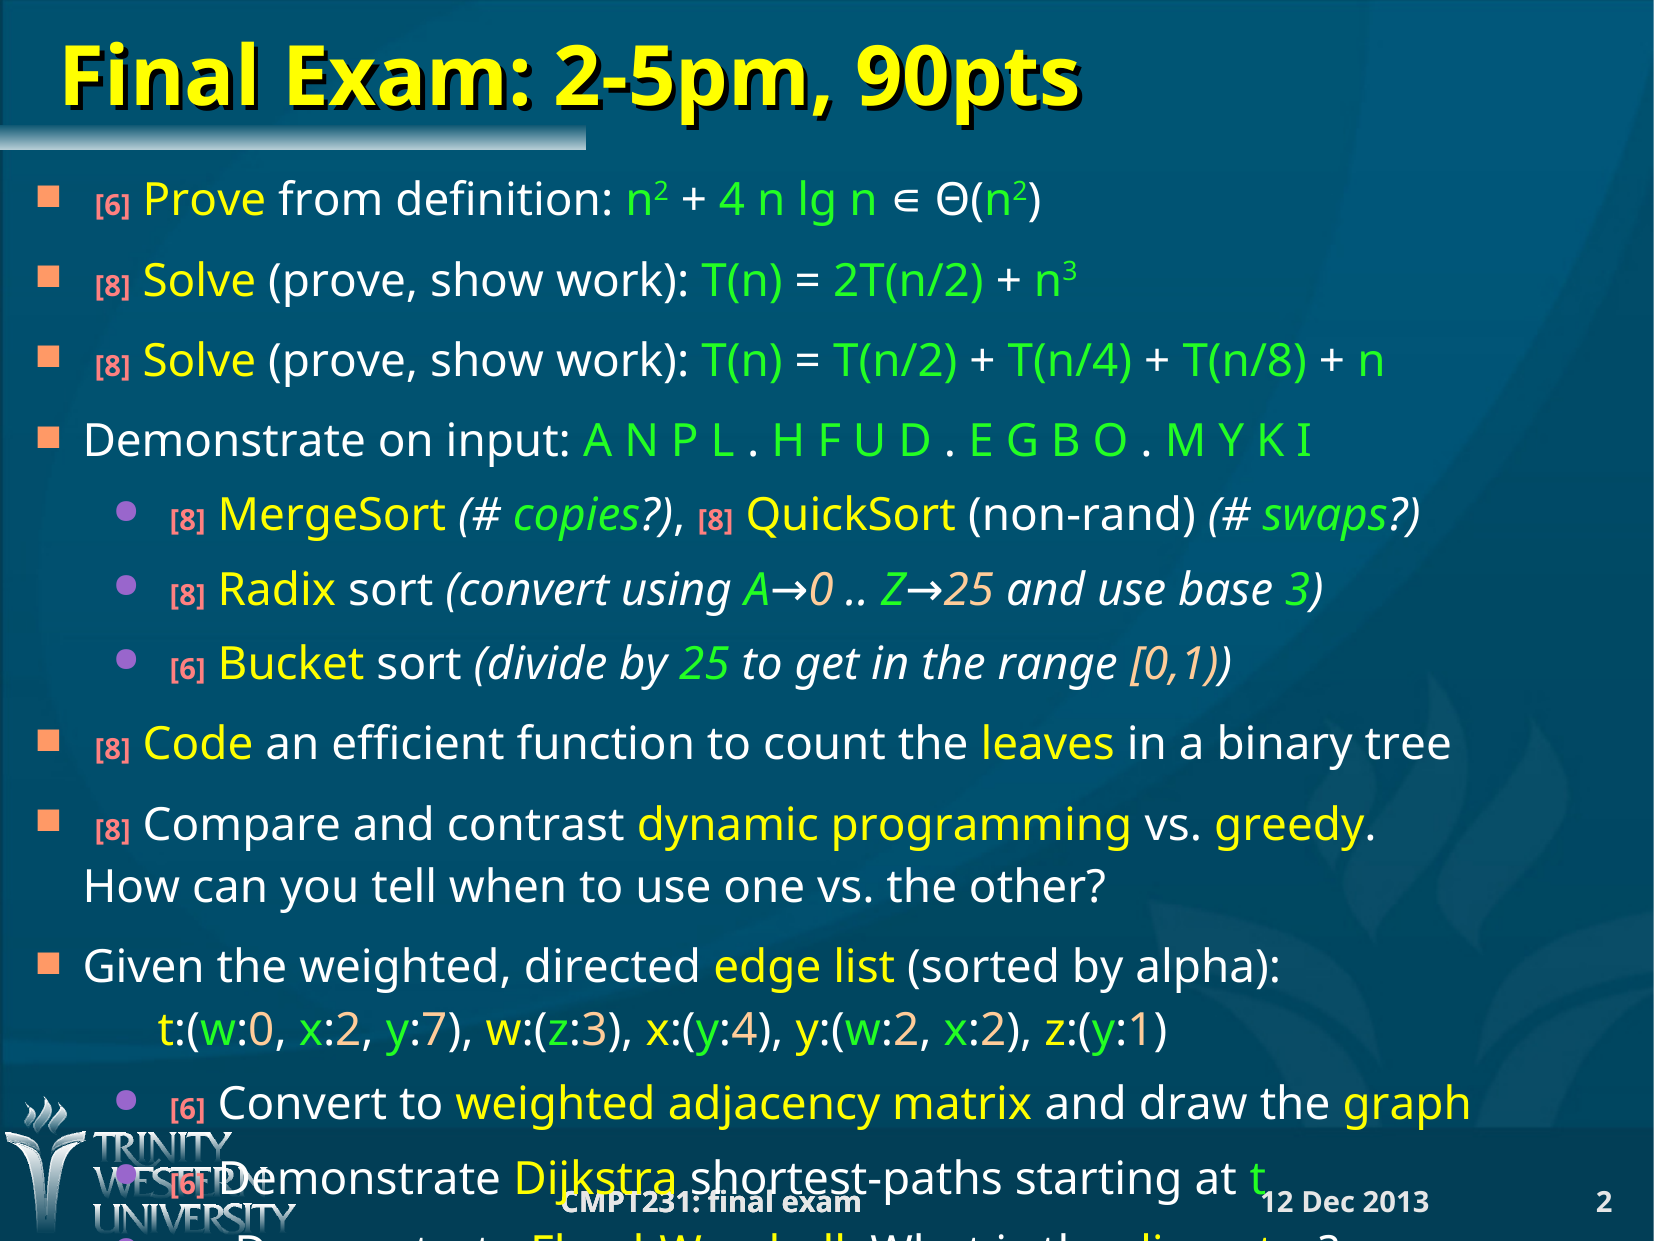

# Final Exam: 2-5pm, 90pts
 [6] Prove from definition: n2 + 4 n lg n ∊ Θ(n2)
 [8] Solve (prove, show work): T(n) = 2T(n/2) + n3
 [8] Solve (prove, show work): T(n) = T(n/2) + T(n/4) + T(n/8) + n
Demonstrate on input: A N P L . H F U D . E G B O . M Y K I
 [8] MergeSort (# copies?), [8] QuickSort (non-rand) (# swaps?)
 [8] Radix sort (convert using A→0 .. Z→25 and use base 3)
 [6] Bucket sort (divide by 25 to get in the range [0,1))
 [8] Code an efficient function to count the leaves in a binary tree
 [8] Compare and contrast dynamic programming vs. greedy.
How can you tell when to use one vs. the other?
Given the weighted, directed edge list (sorted by alpha):
	t:(w:0, x:2, y:7), w:(z:3), x:(y:4), y:(w:2, x:2), z:(y:1)
 [6] Convert to weighted adjacency matrix and draw the graph
 [6] Demonstrate Dijkstra shortest-paths starting at t
 [10] Demonstrate Floyd-Warshall. What is the diameter?
CMPT231: final exam
12 Dec 2013
2